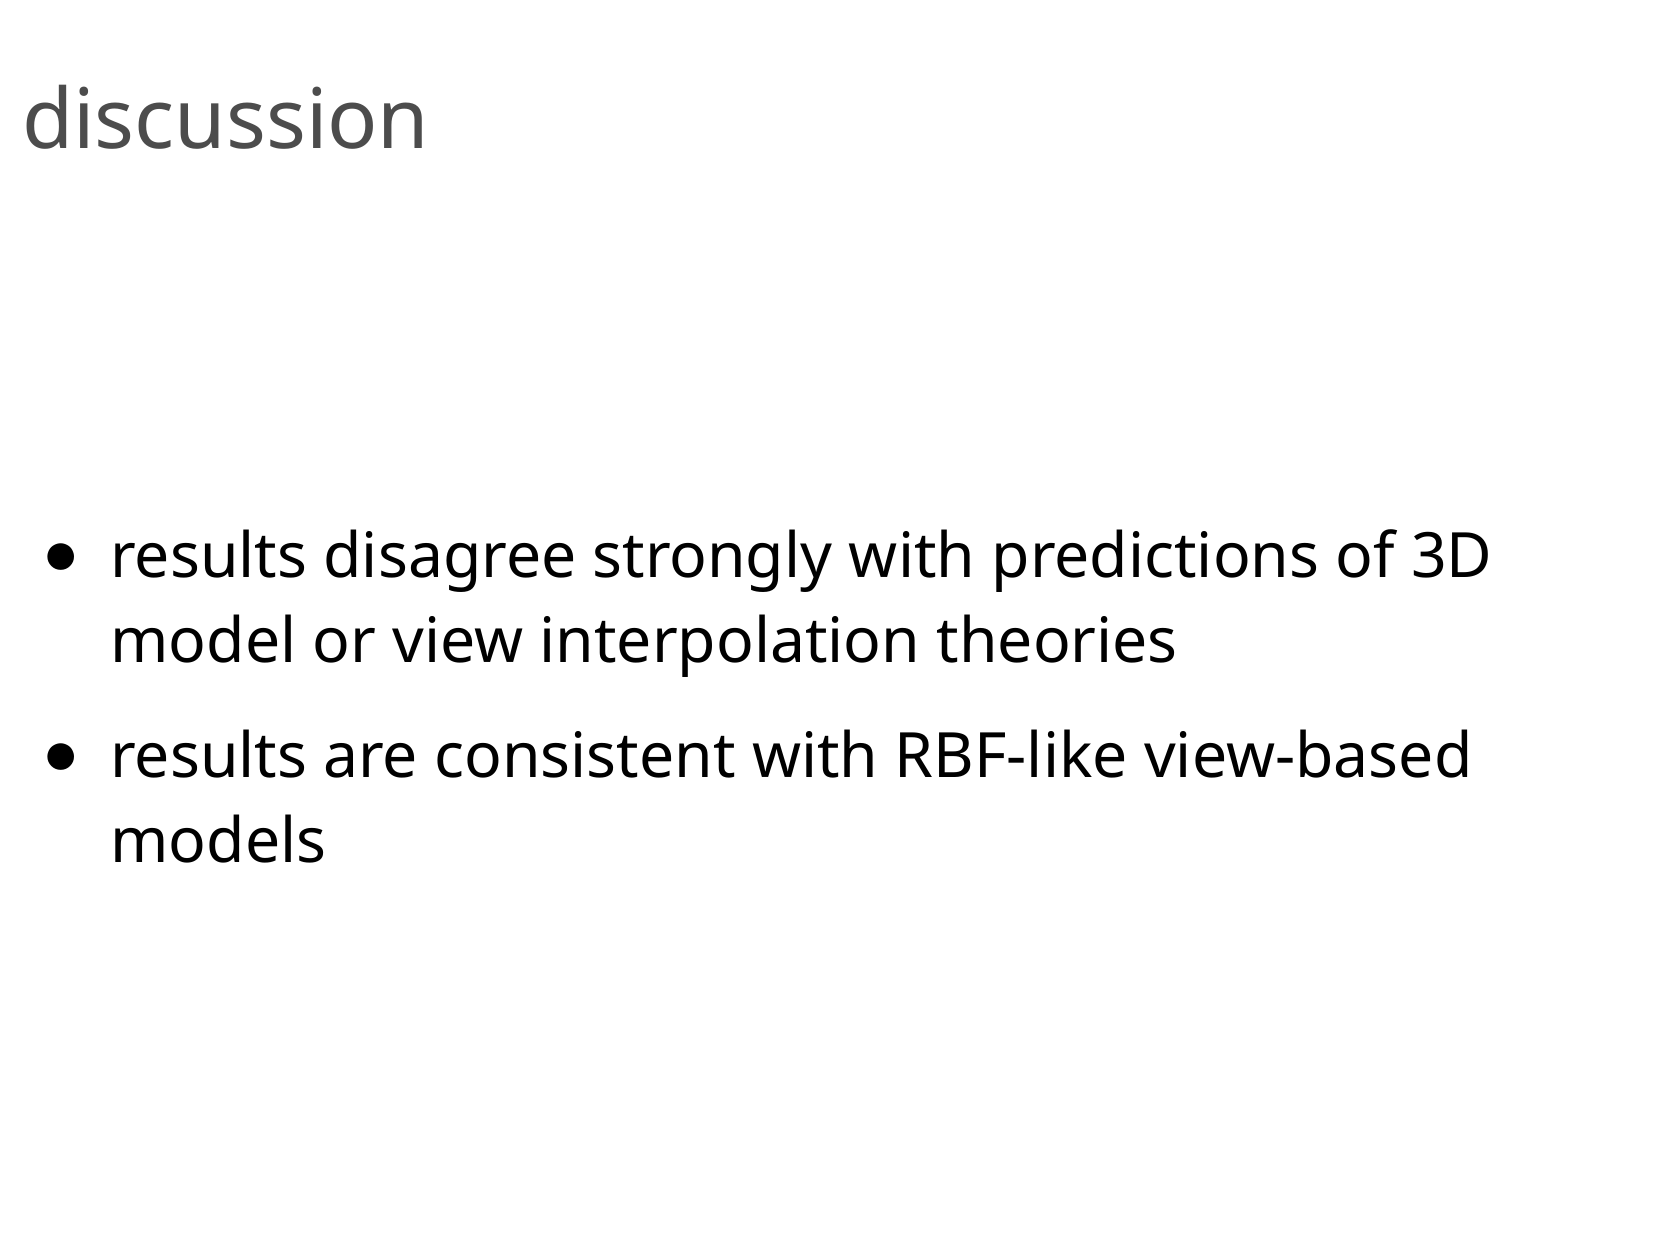

# discussion
results disagree strongly with predictions of 3D model or view interpolation theories
results are consistent with RBF-like view-based models